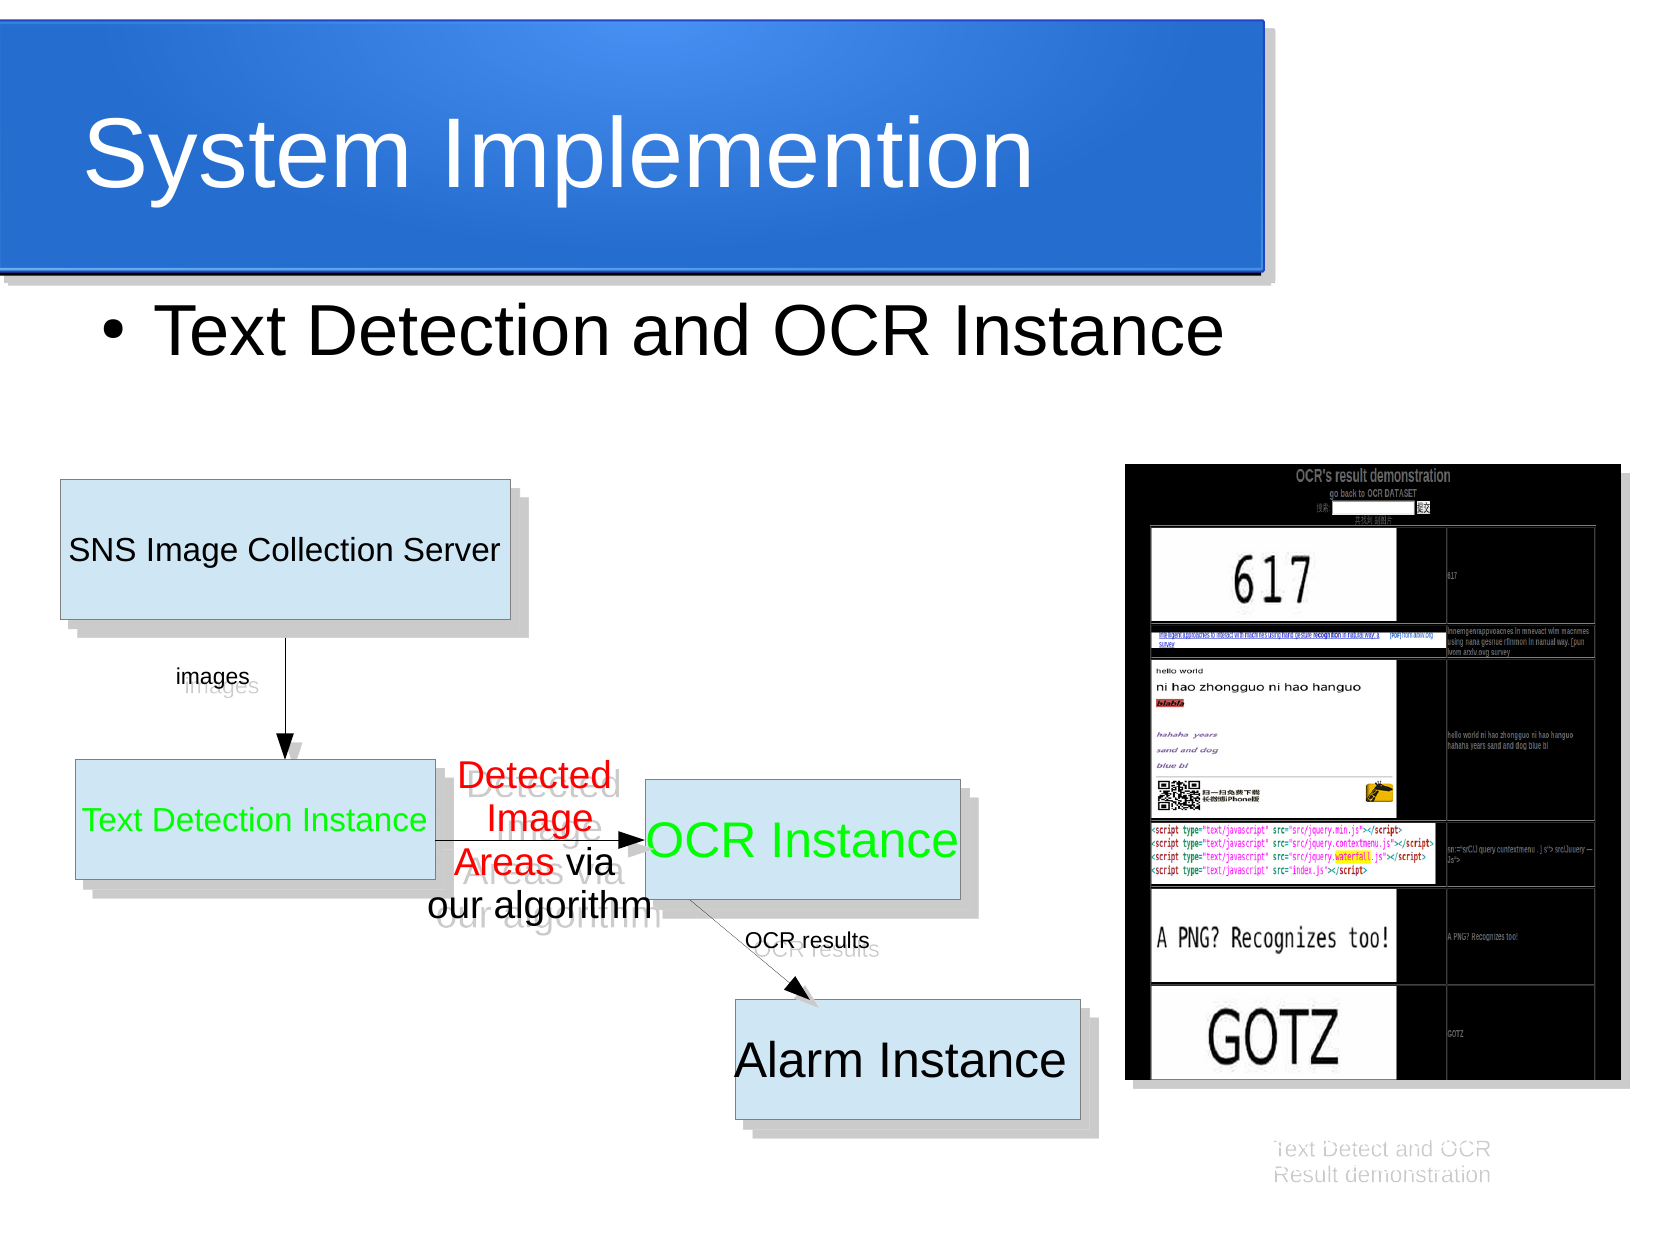

# System Implemention
Text Detection and OCR Instance
SNS Image Collection Server
 images
Text Detection Instance
OCR Instance
Detected
Image
Areas via
our algorithm
OCR results
Alarm Instance
Text Detect and OCR
Result demonstration